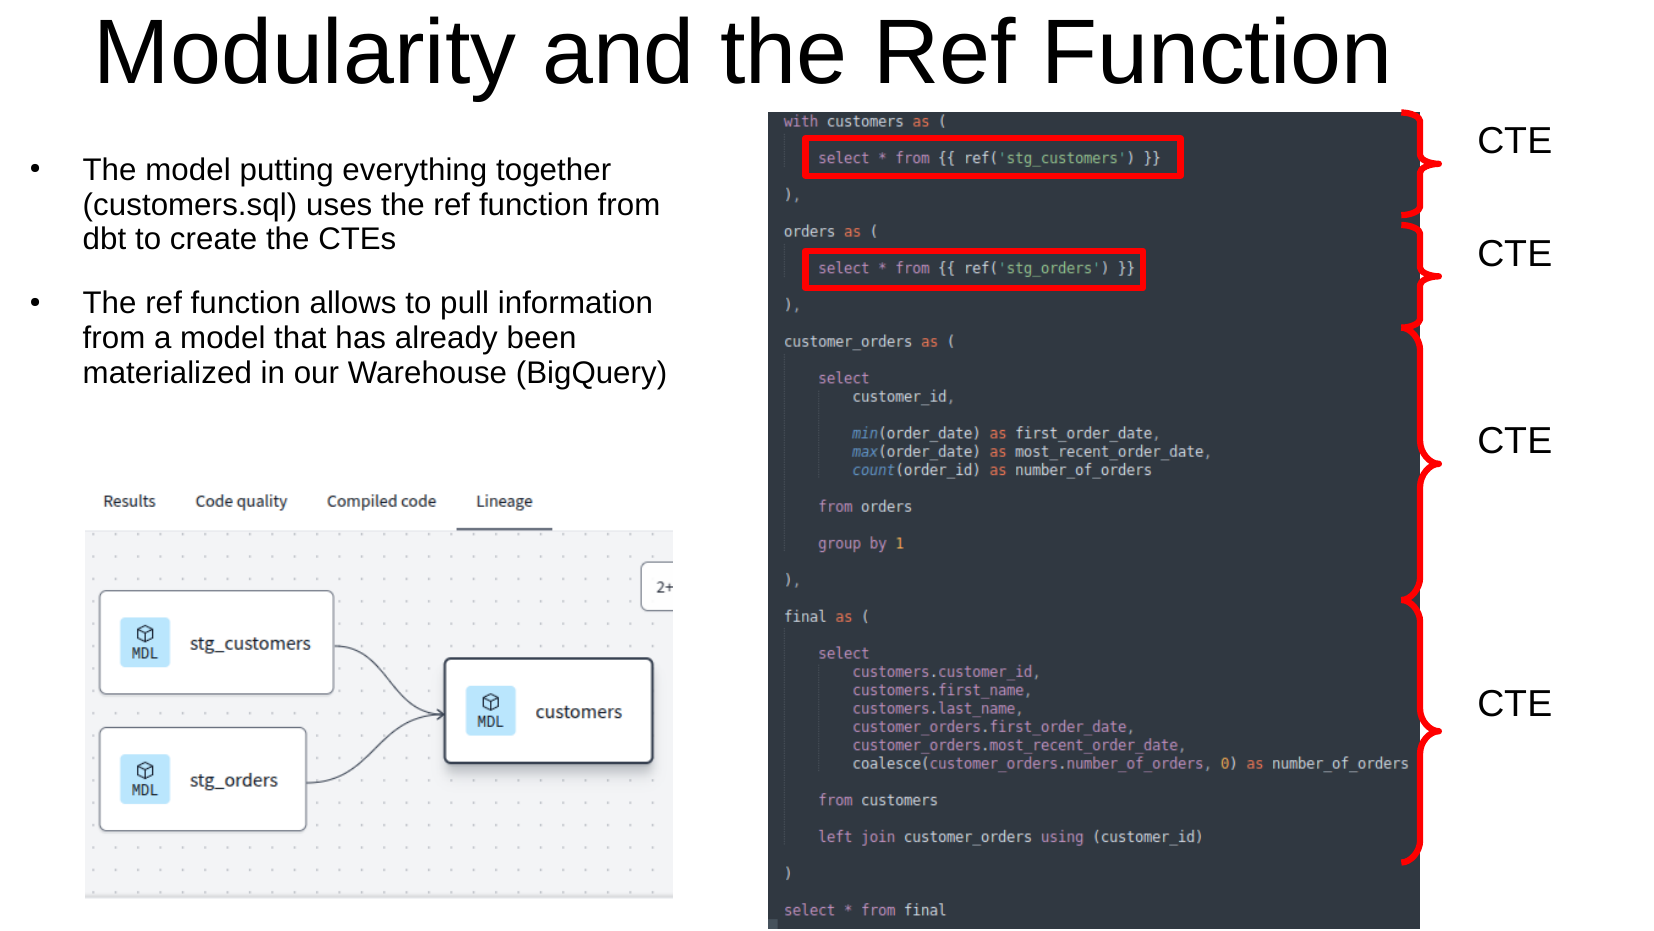

# Modularity and the Ref Function
CTE
The model putting everything together (customers.sql) uses the ref function from dbt to create the CTEs
The ref function allows to pull information from a model that has already been materialized in our Warehouse (BigQuery)
CTE
CTE
CTE